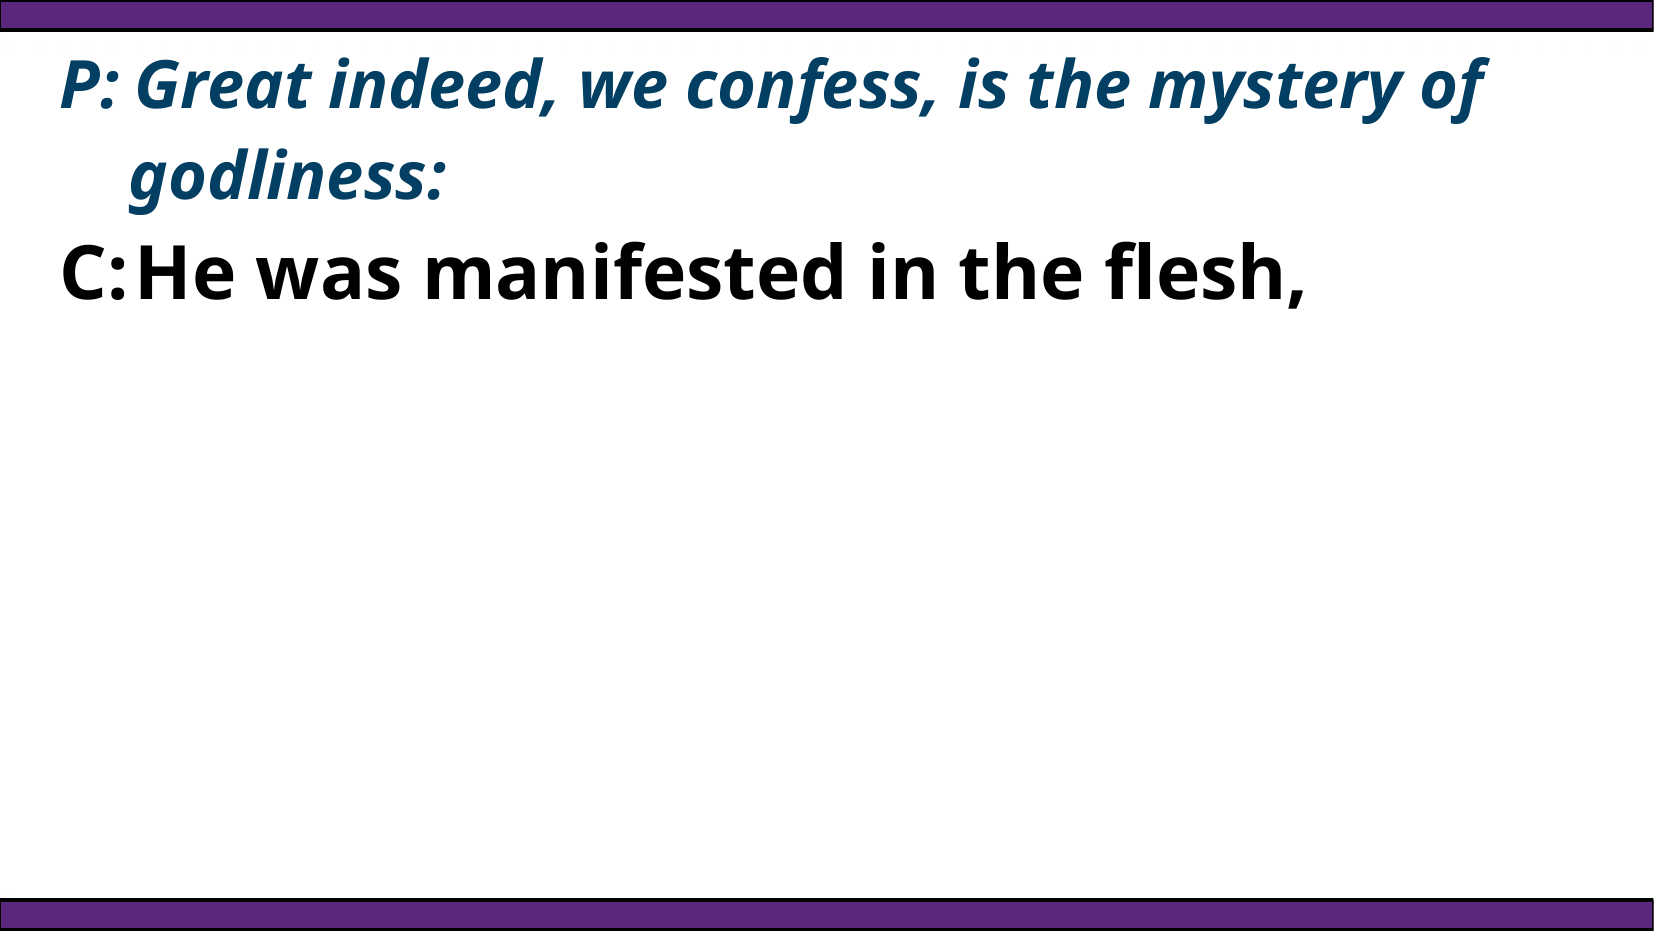

P:	Great indeed, we confess, is the mystery of
 godliness:
C:	He was manifested in the flesh,